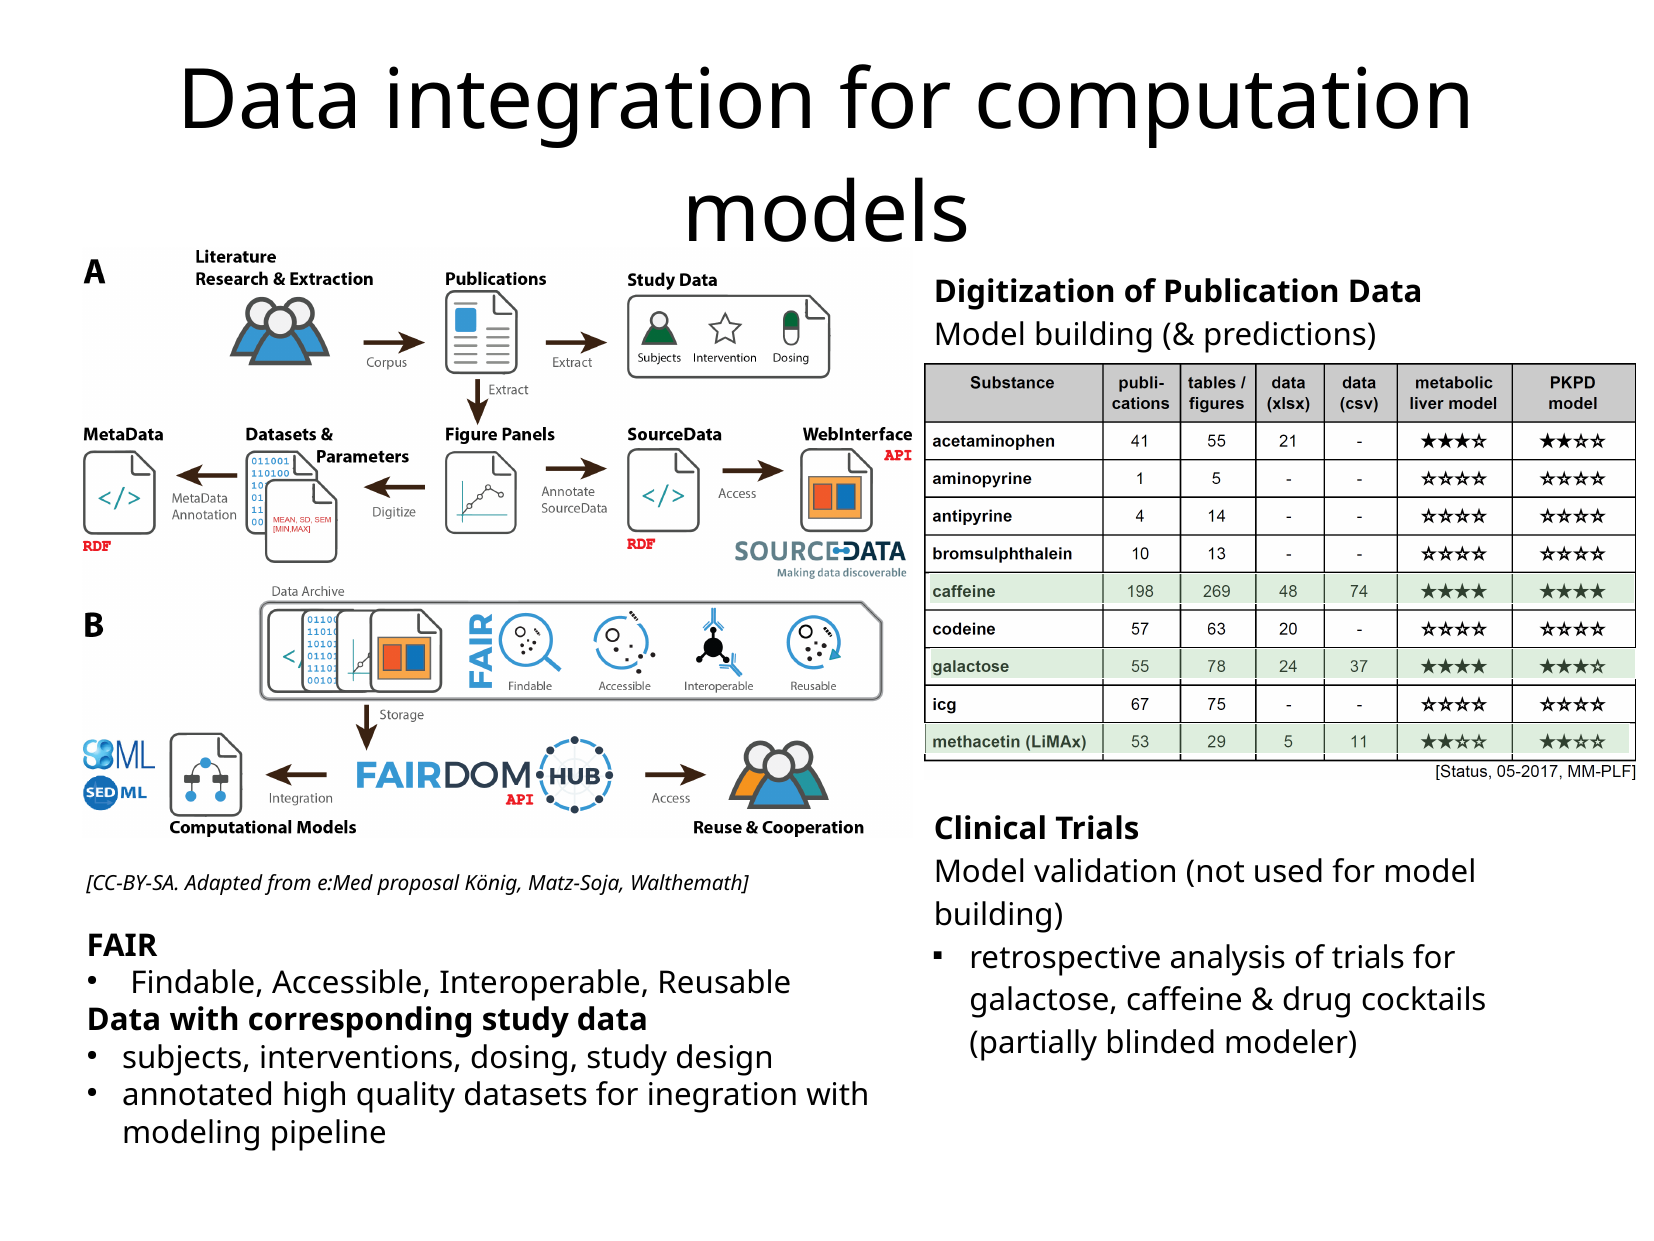

# Data integration for computation models
Digitization of Publication Data
Model building (& predictions)
Clinical Trials
Model validation (not used for model building)
retrospective analysis of trials for galactose, caffeine & drug cocktails (partially blinded modeler)
[CC-BY-SA. Adapted from e:Med proposal König, Matz-Soja, Walthemath]
FAIR
 Findable, Accessible, Interoperable, Reusable
Data with corresponding study data
subjects, interventions, dosing, study design
annotated high quality datasets for inegration with modeling pipeline